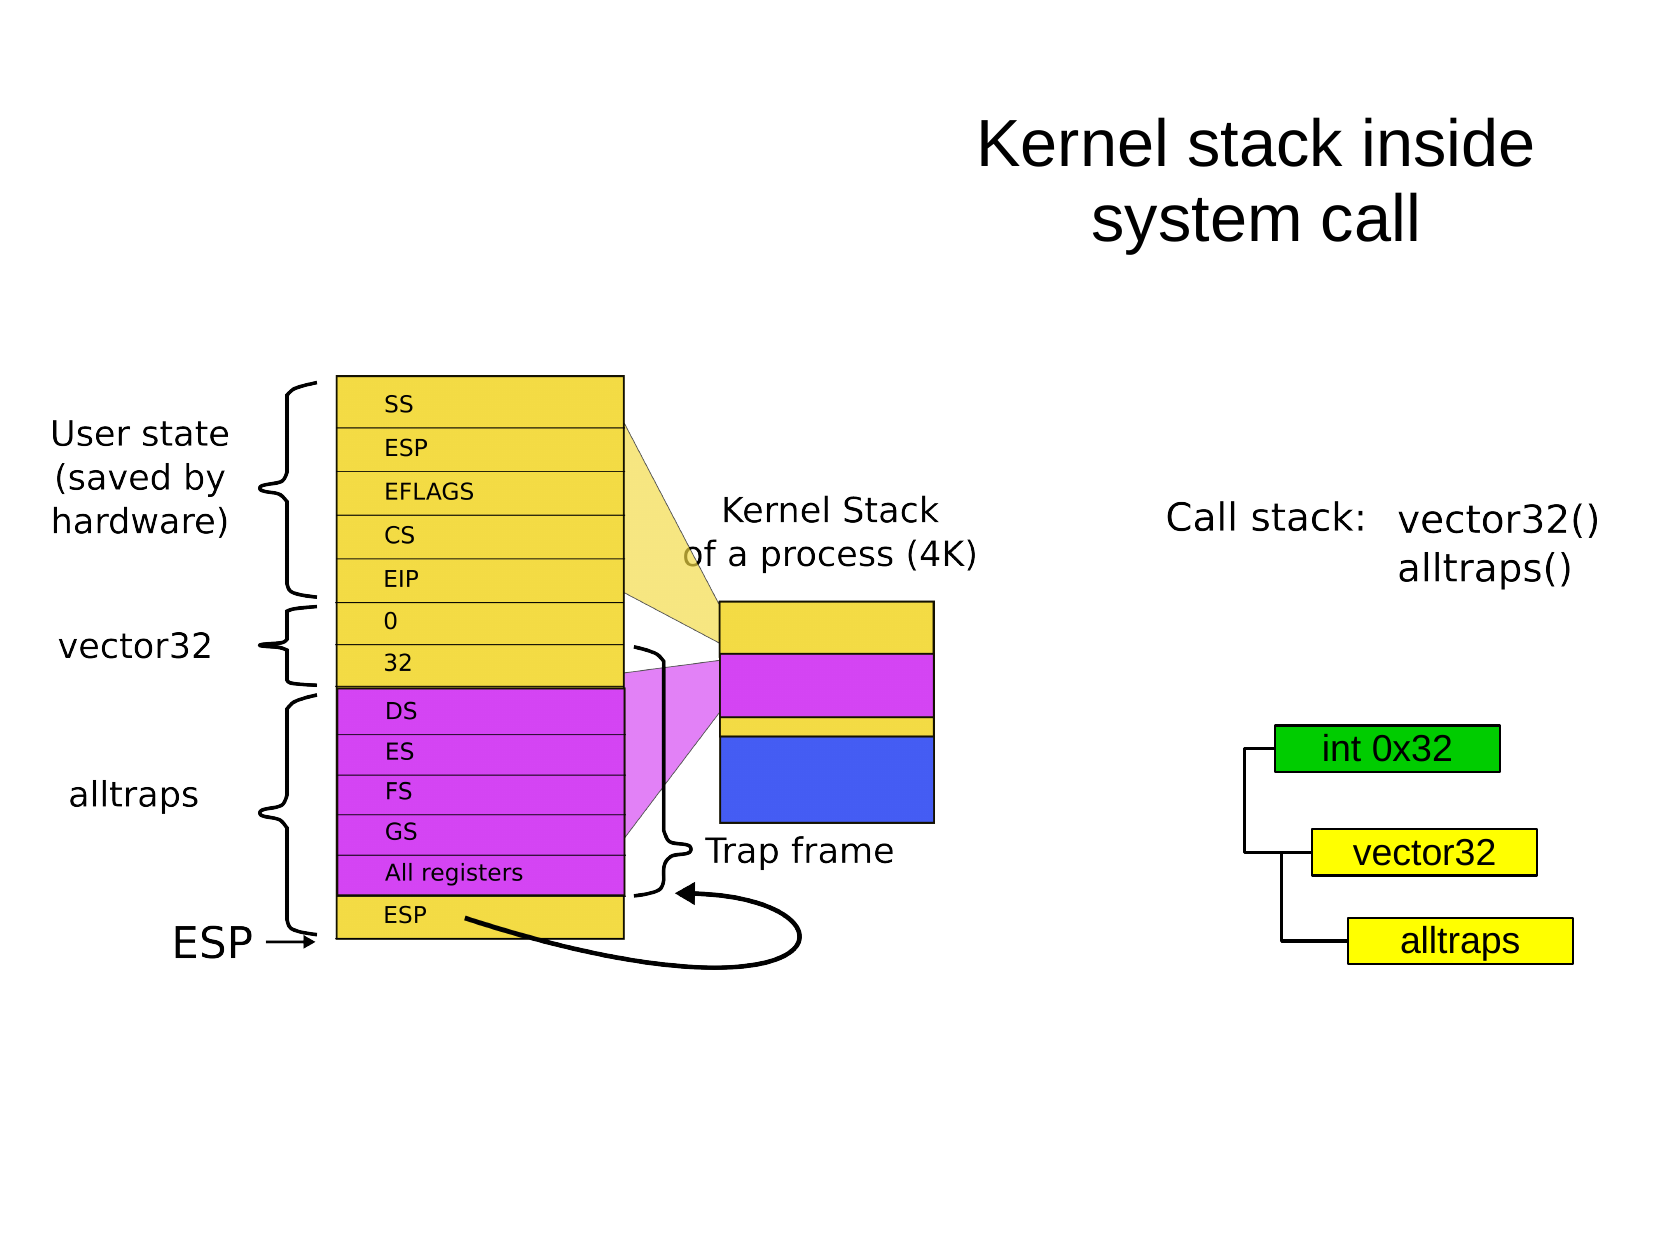

# Kernel stack inside system call
int 0x32
vector32
alltraps